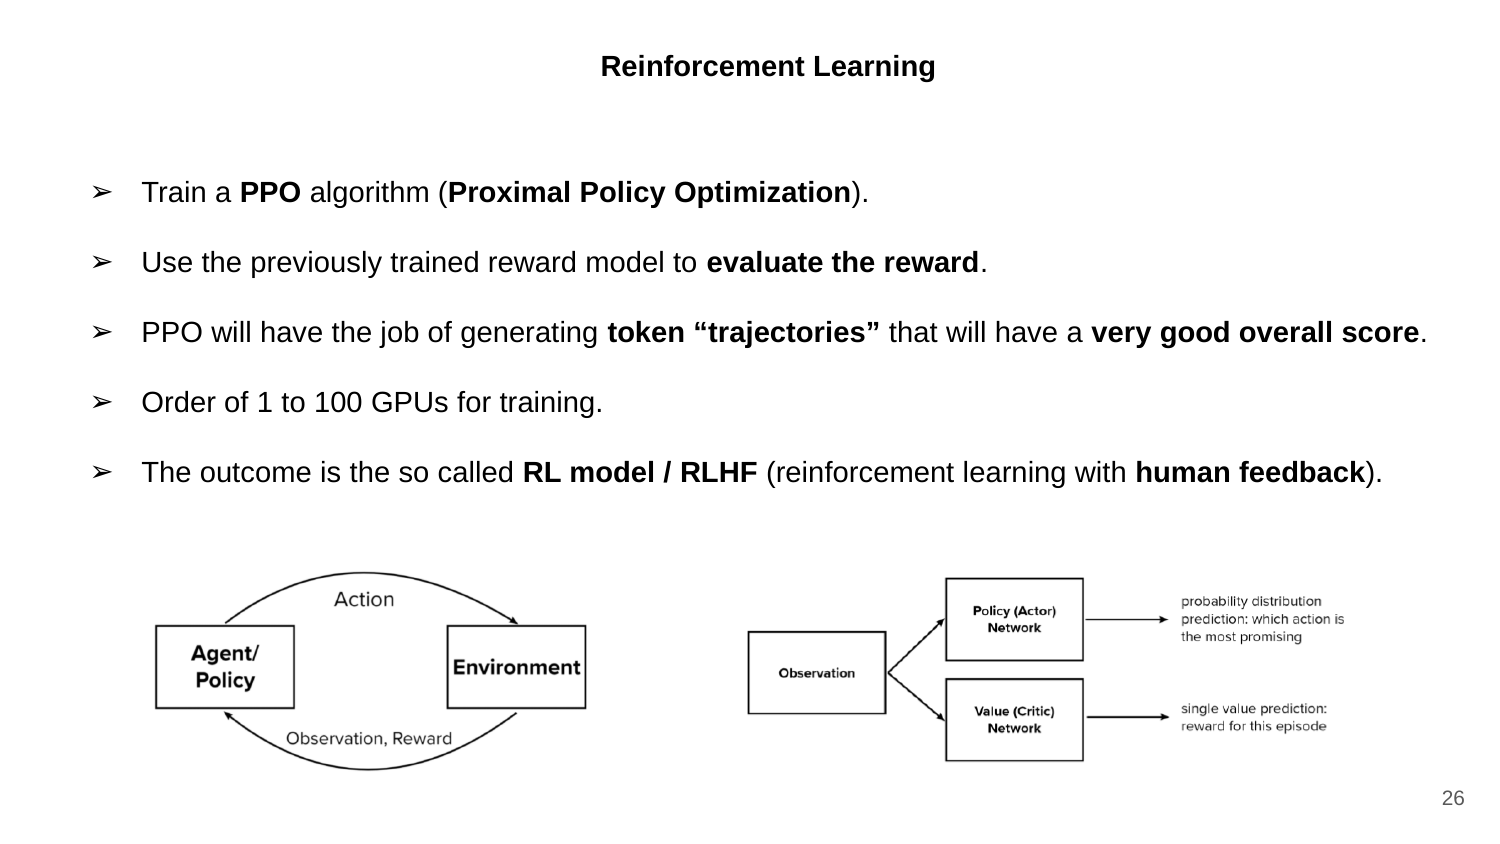

Reinforcement Learning
Train a PPO algorithm (Proximal Policy Optimization).
Use the previously trained reward model to evaluate the reward.
PPO will have the job of generating token “trajectories” that will have a very good overall score.
Order of 1 to 100 GPUs for training.
The outcome is the so called RL model / RLHF (reinforcement learning with human feedback).